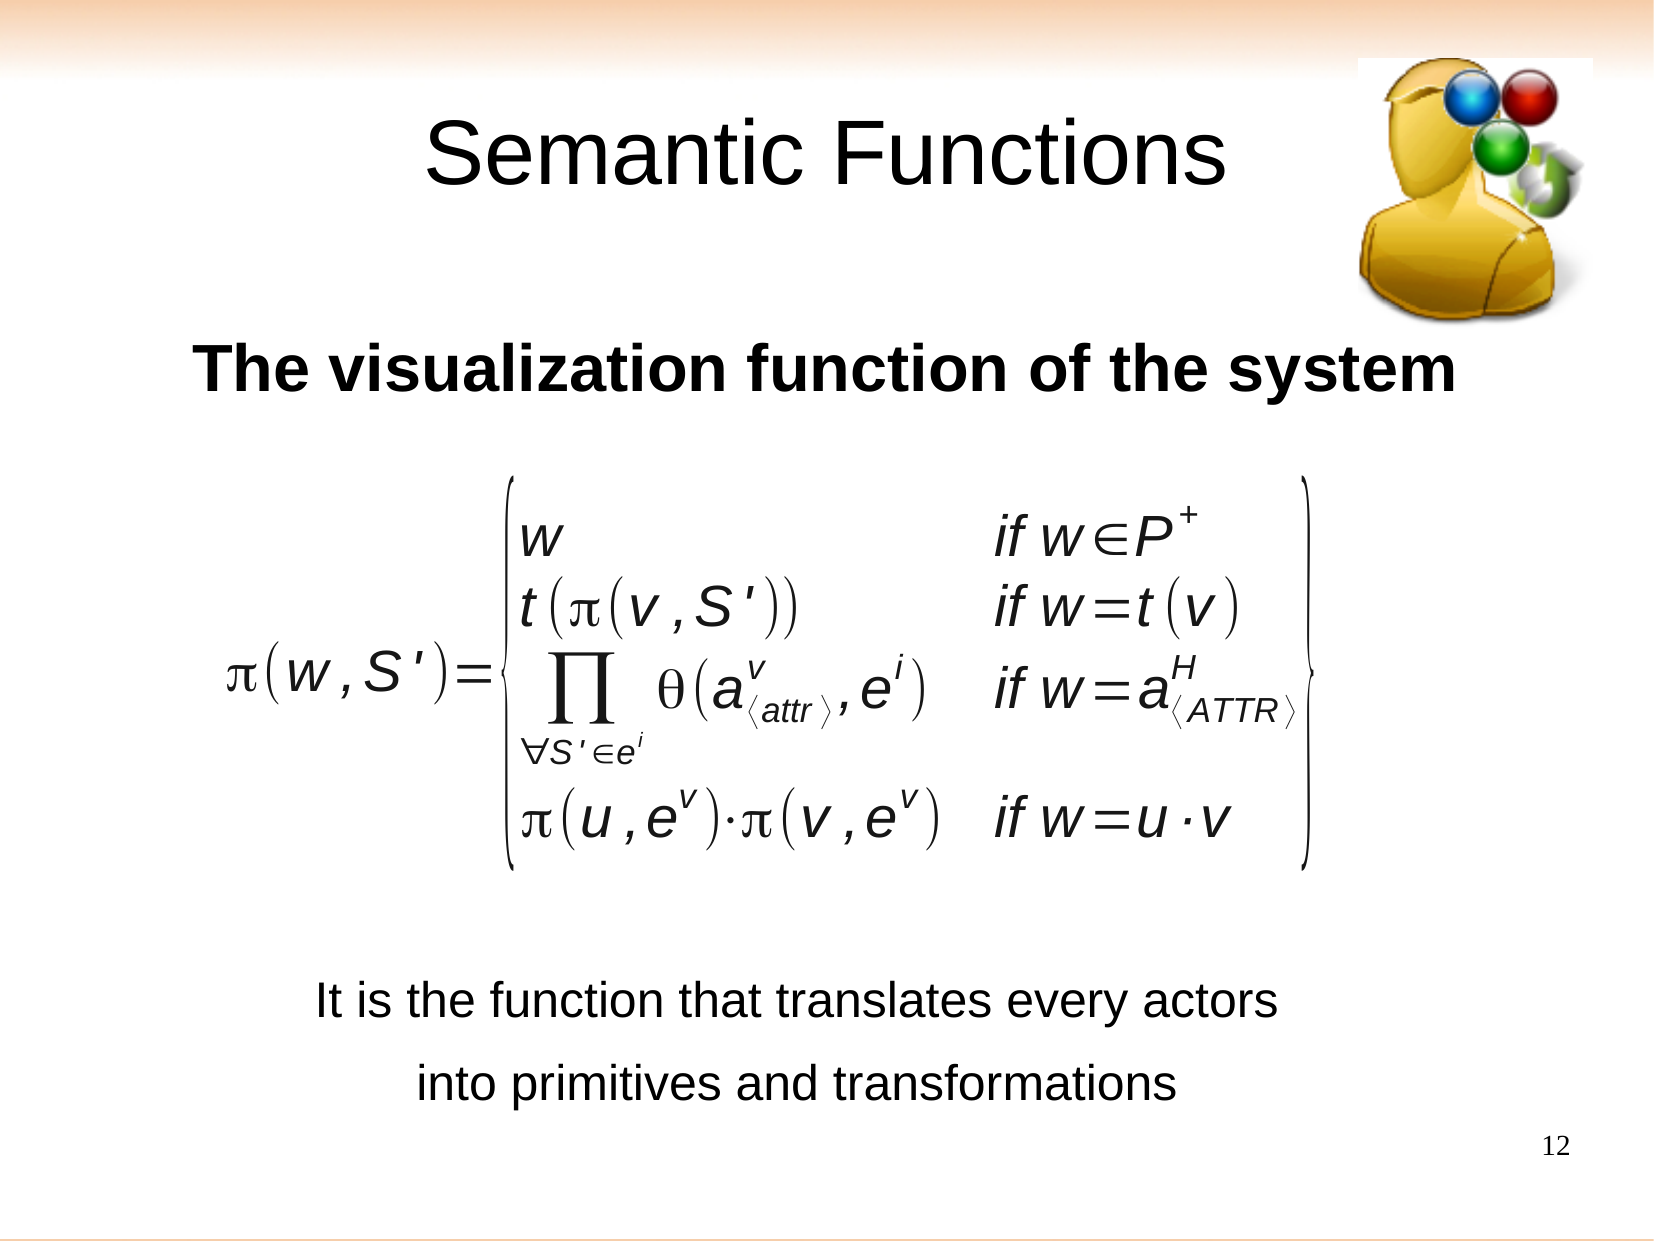

# Semantic Functions
The visualization function of the system
It is the function that translates every actors into primitives and transformations
12